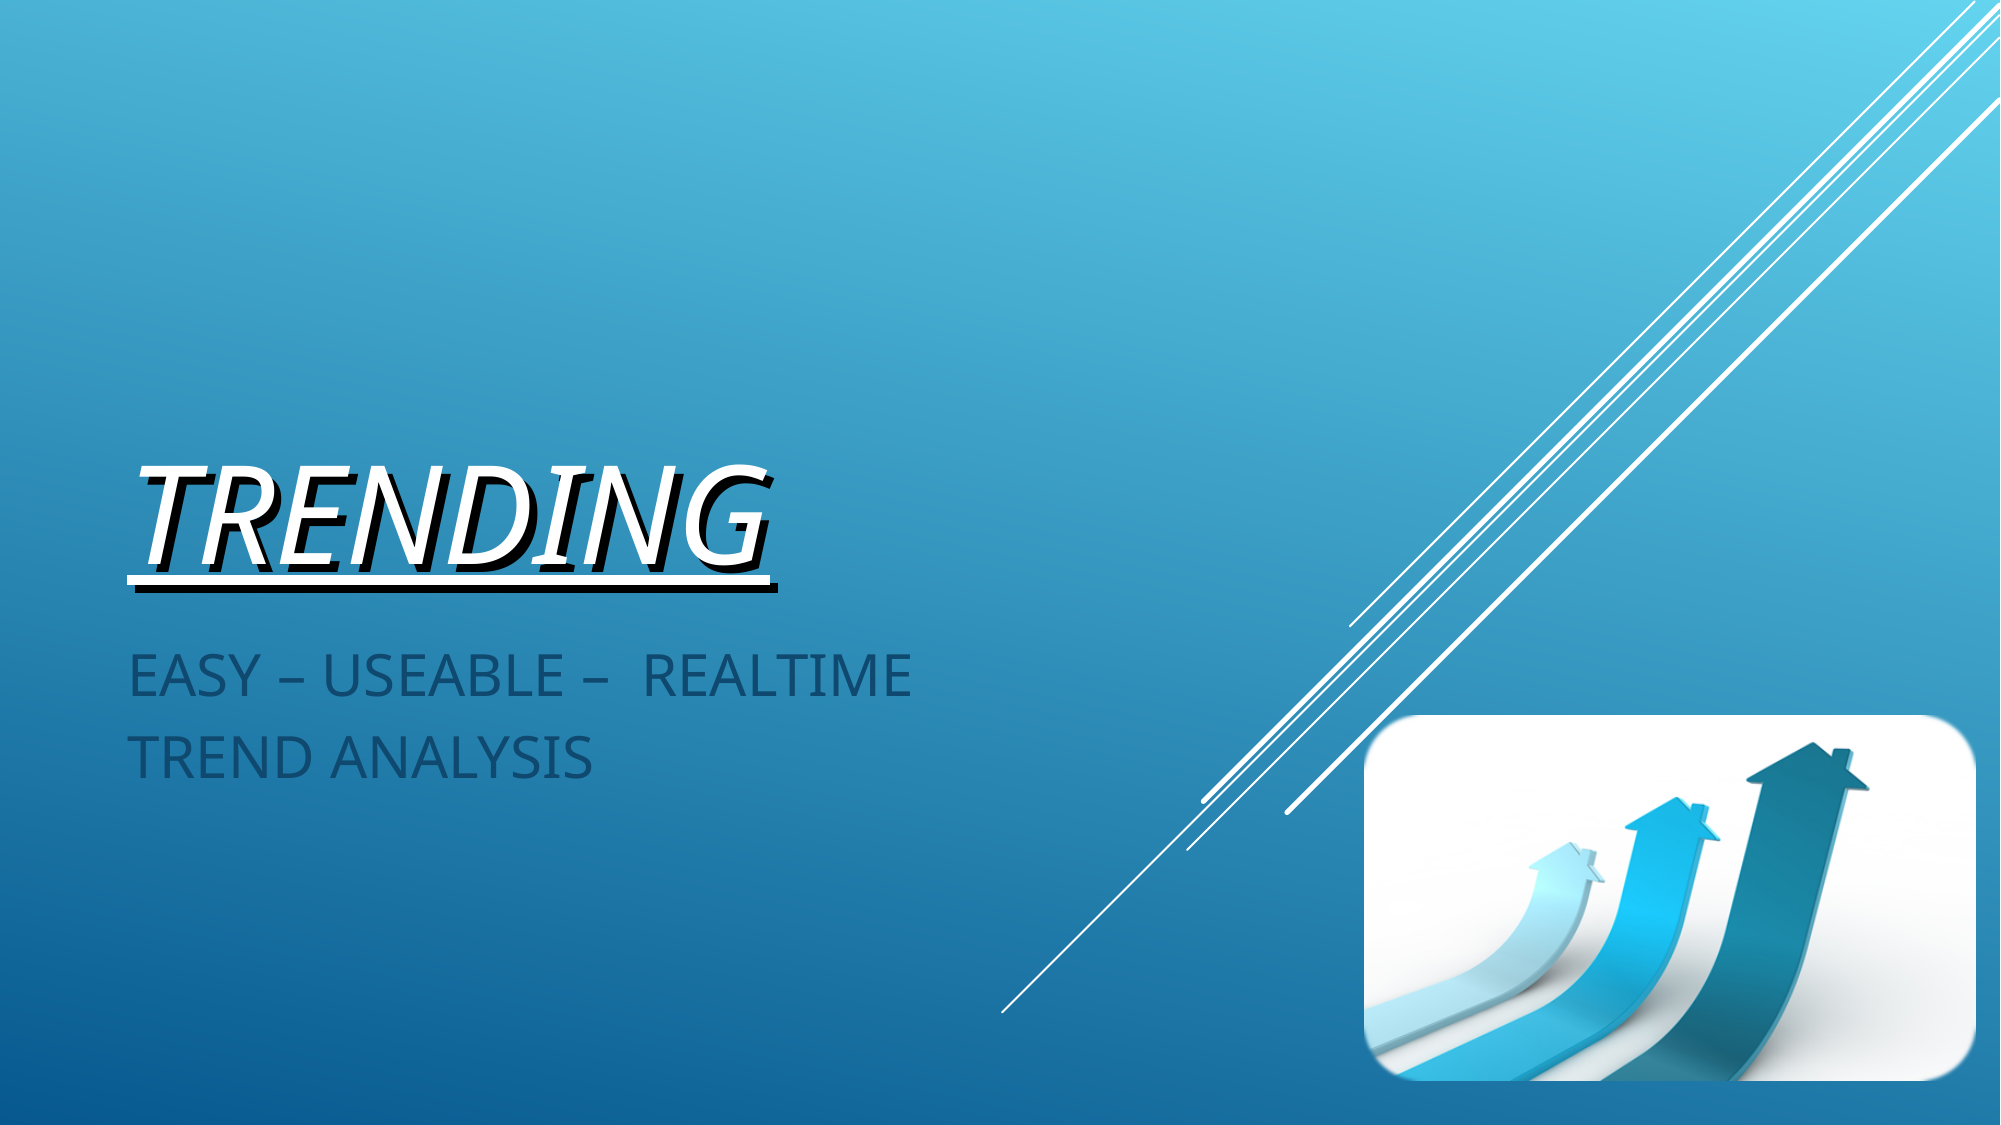

# TrenDing
EASY – USEABLE – REALTIME
TREND ANALYSIS